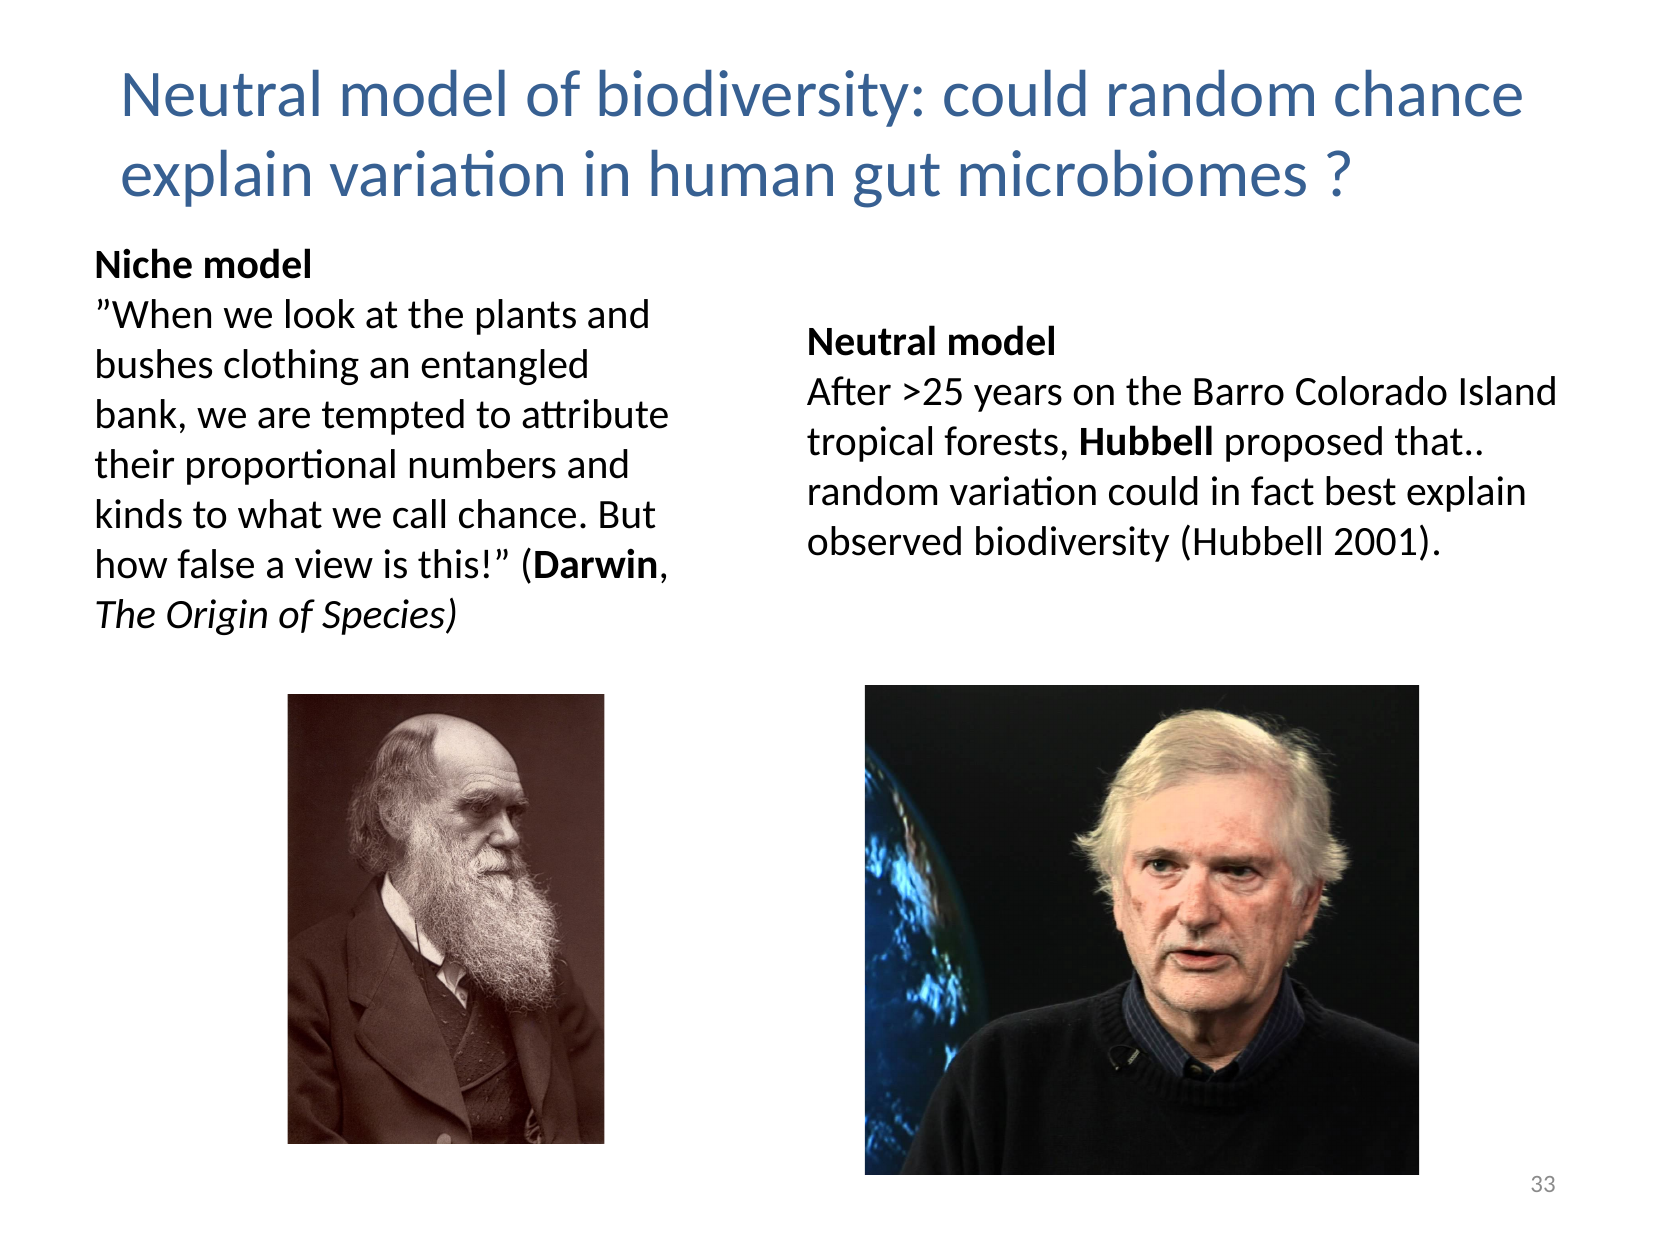

Neutral model of biodiversity: could random chance explain variation in human gut microbiomes ?
Niche model
”When we look at the plants and bushes clothing an entangled bank, we are tempted to attribute their proportional numbers and kinds to what we call chance. But how false a view is this!” (Darwin,
The Origin of Species)
Neutral model
After >25 years on the Barro Colorado Island tropical forests, Hubbell proposed that.. random variation could in fact best explain observed biodiversity (Hubbell 2001).
33